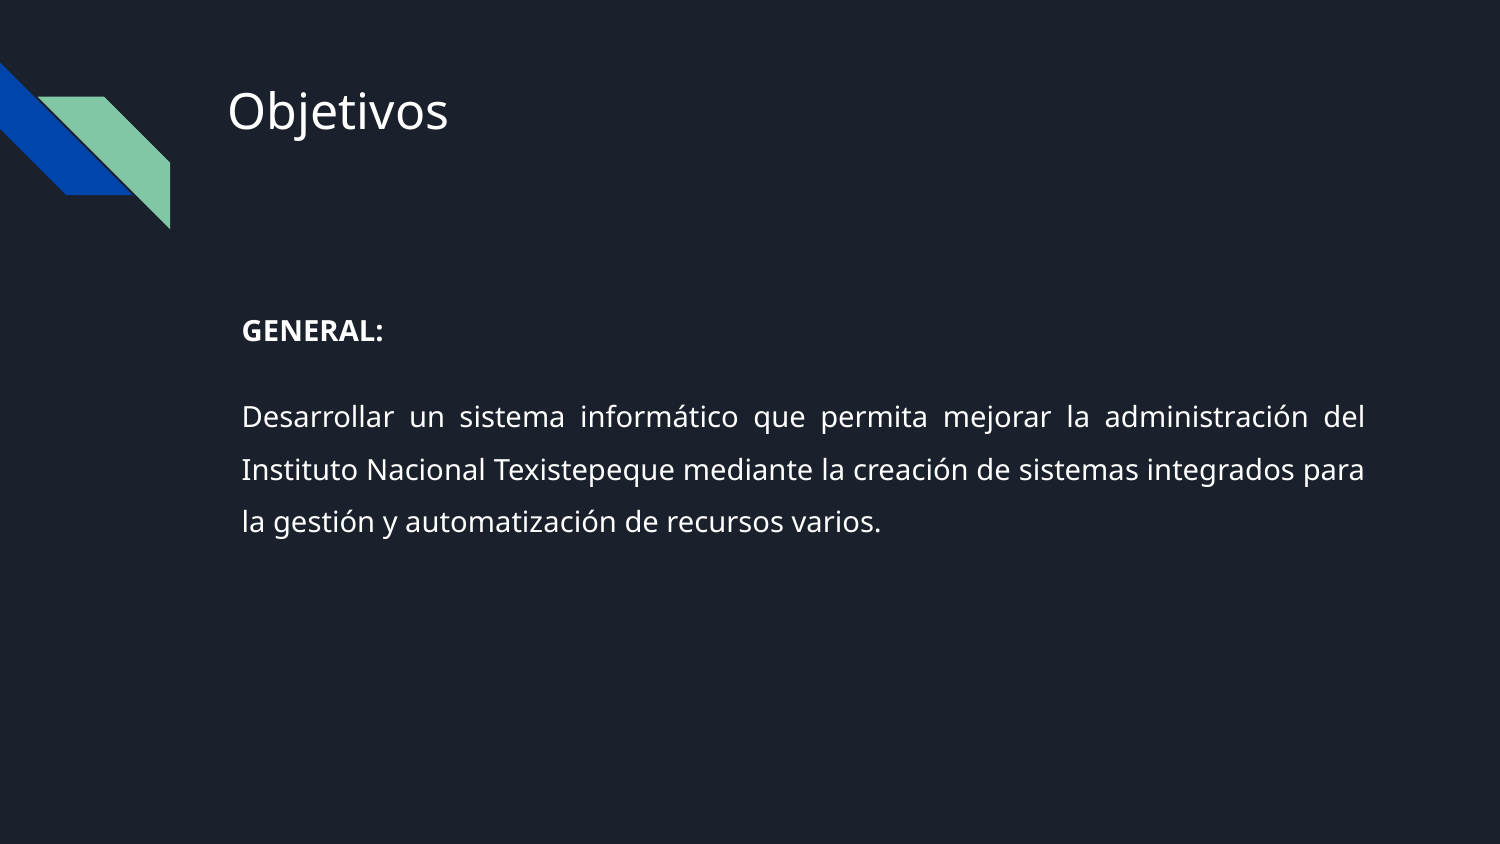

# Objetivos
GENERAL:
Desarrollar un sistema informático que permita mejorar la administración del Instituto Nacional Texistepeque mediante la creación de sistemas integrados para la gestión y automatización de recursos varios.